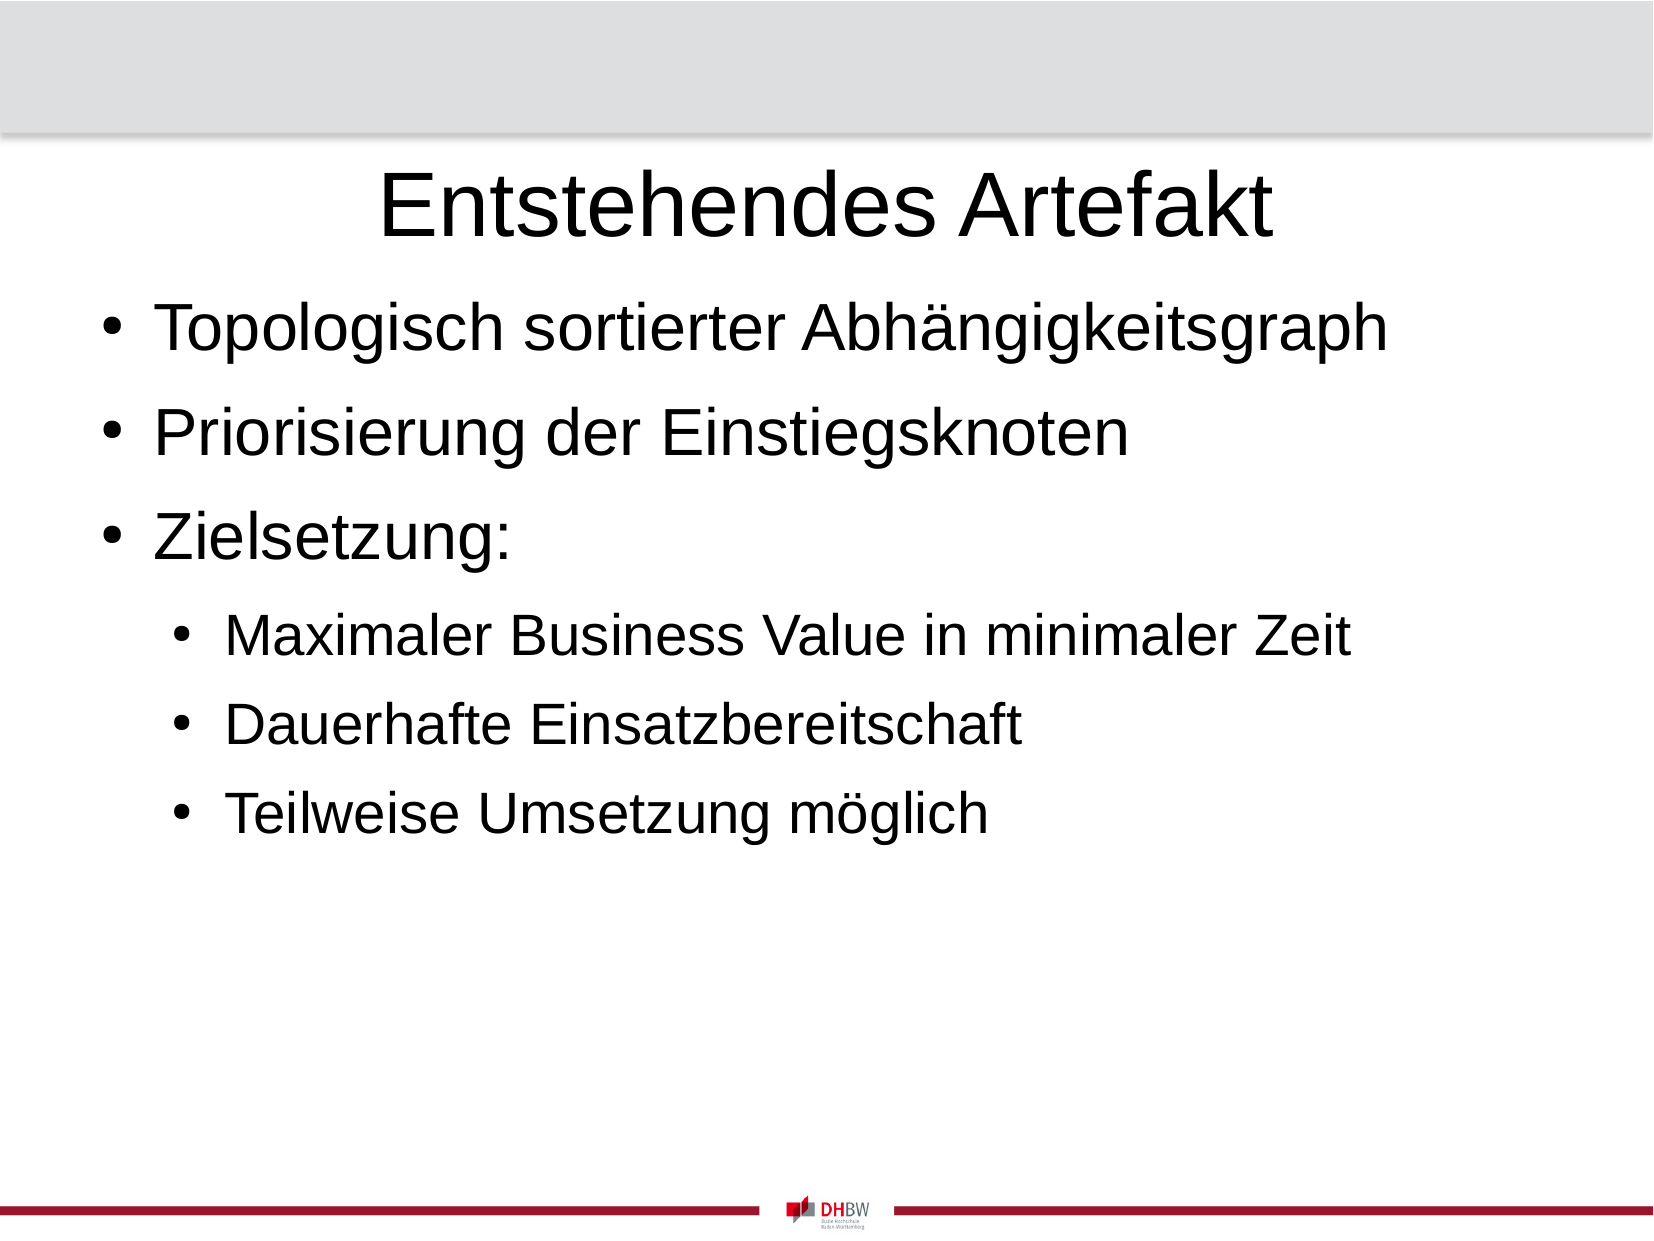

# Entstehendes Artefakt
Topologisch sortierter Abhängigkeitsgraph
Priorisierung der Einstiegsknoten
Zielsetzung:
Maximaler Business Value in minimaler Zeit
Dauerhafte Einsatzbereitschaft
Teilweise Umsetzung möglich